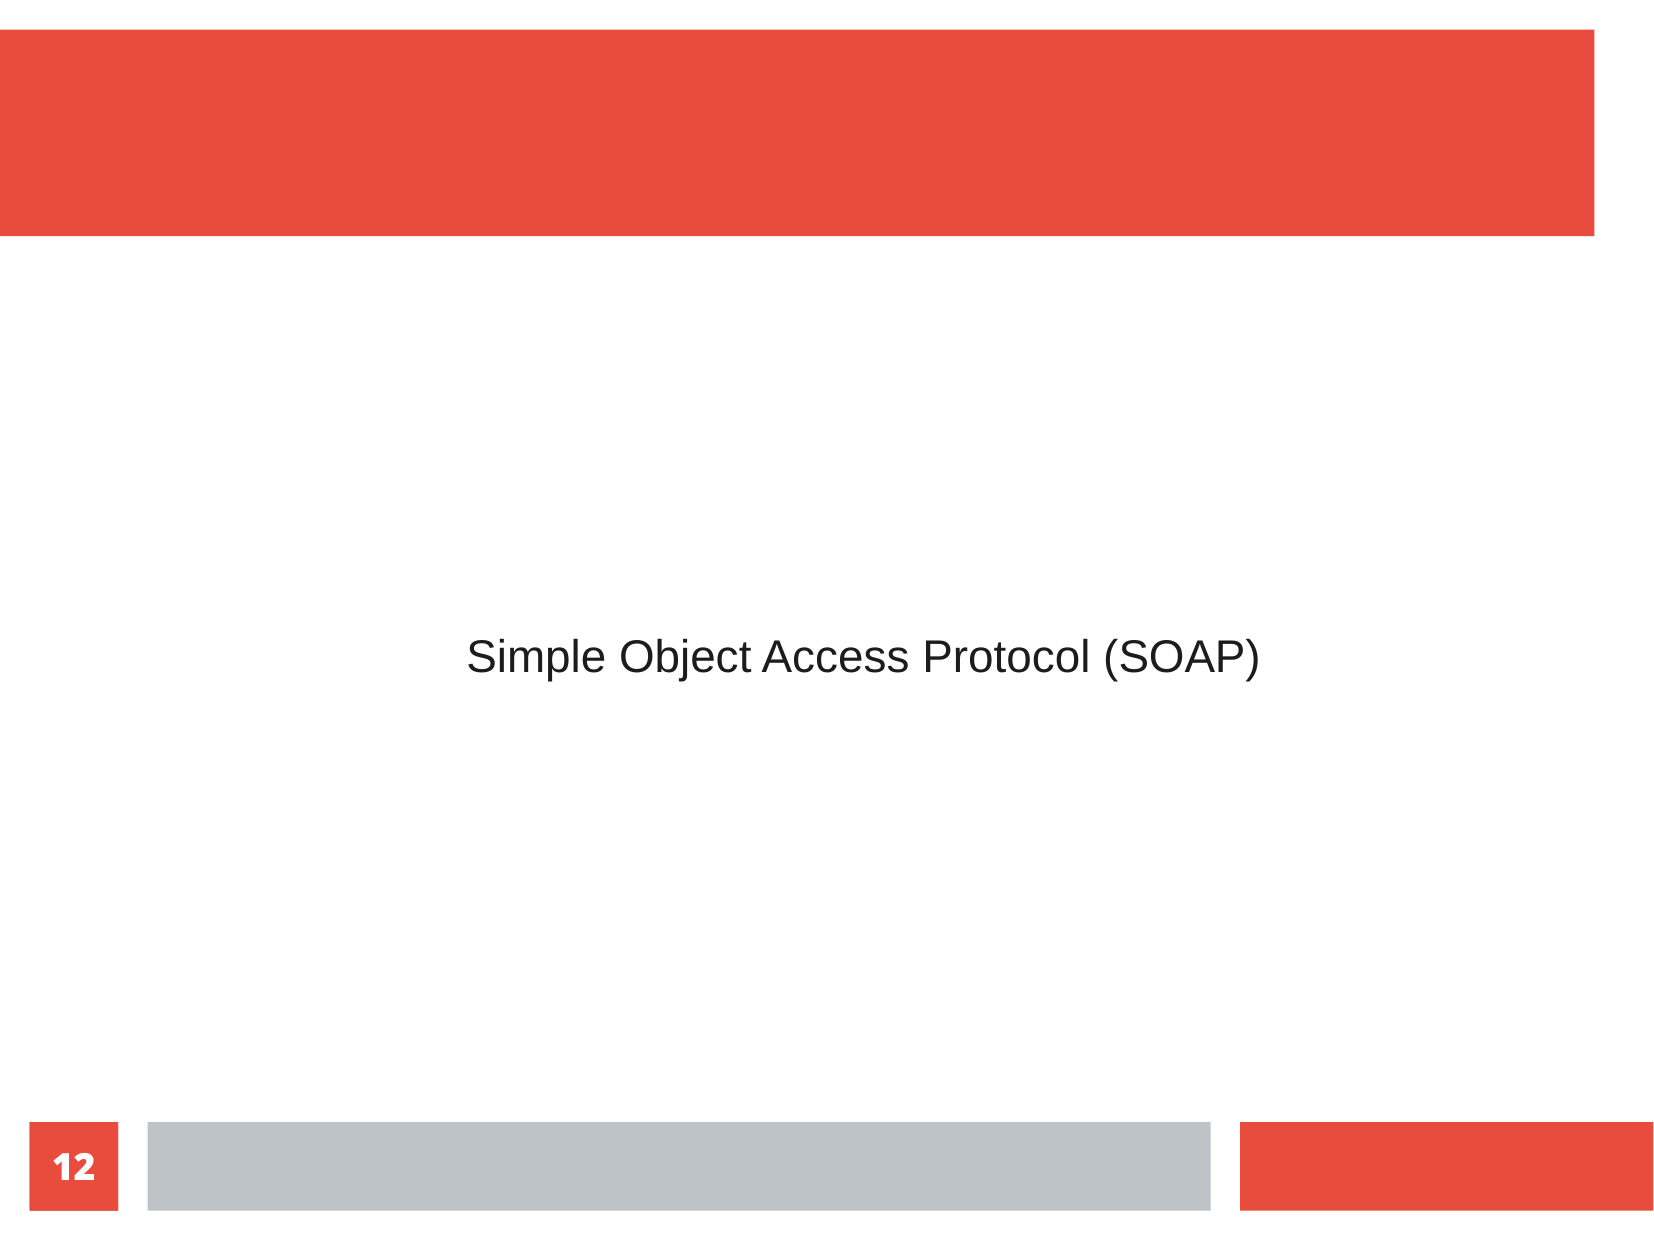

#
						Simple Object Access Protocol (SOAP)
12